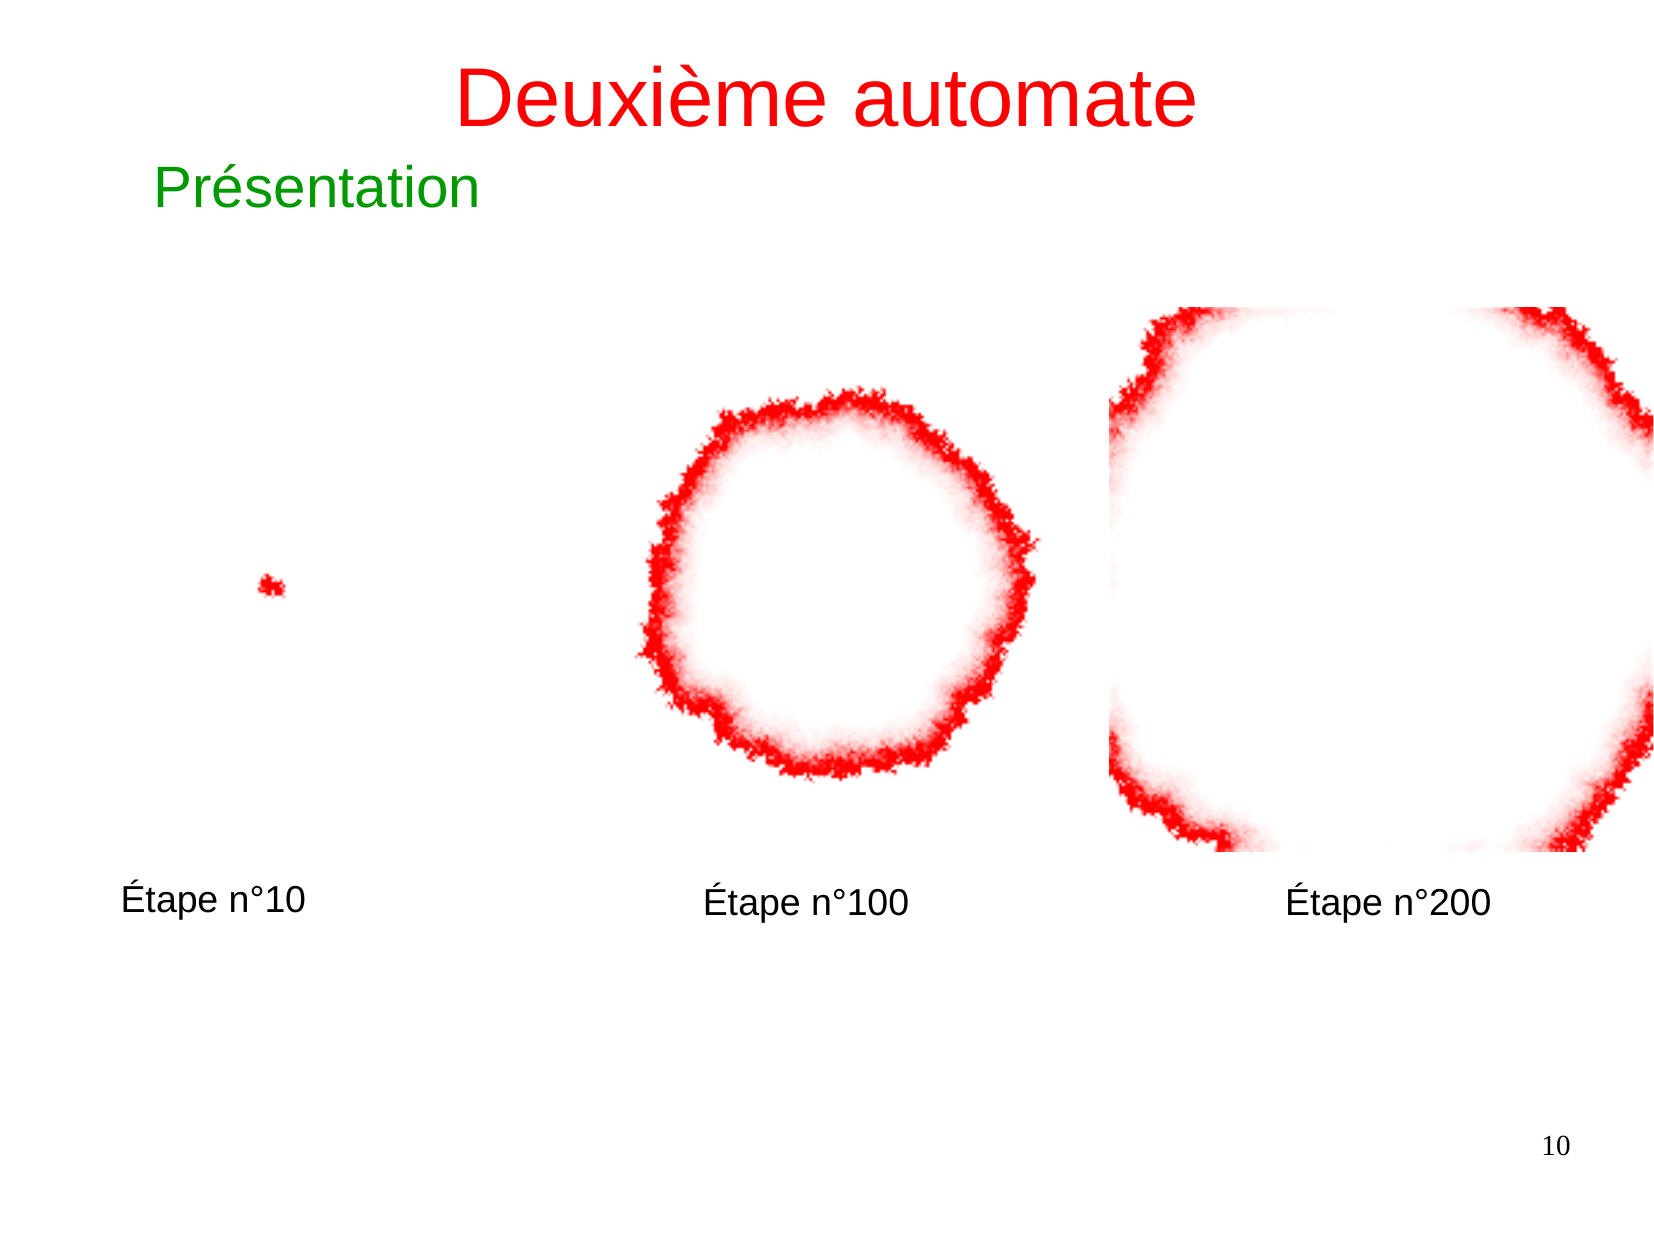

# Deuxième automate
Présentation
Étape n°10
Étape n°100
Étape n°200
10